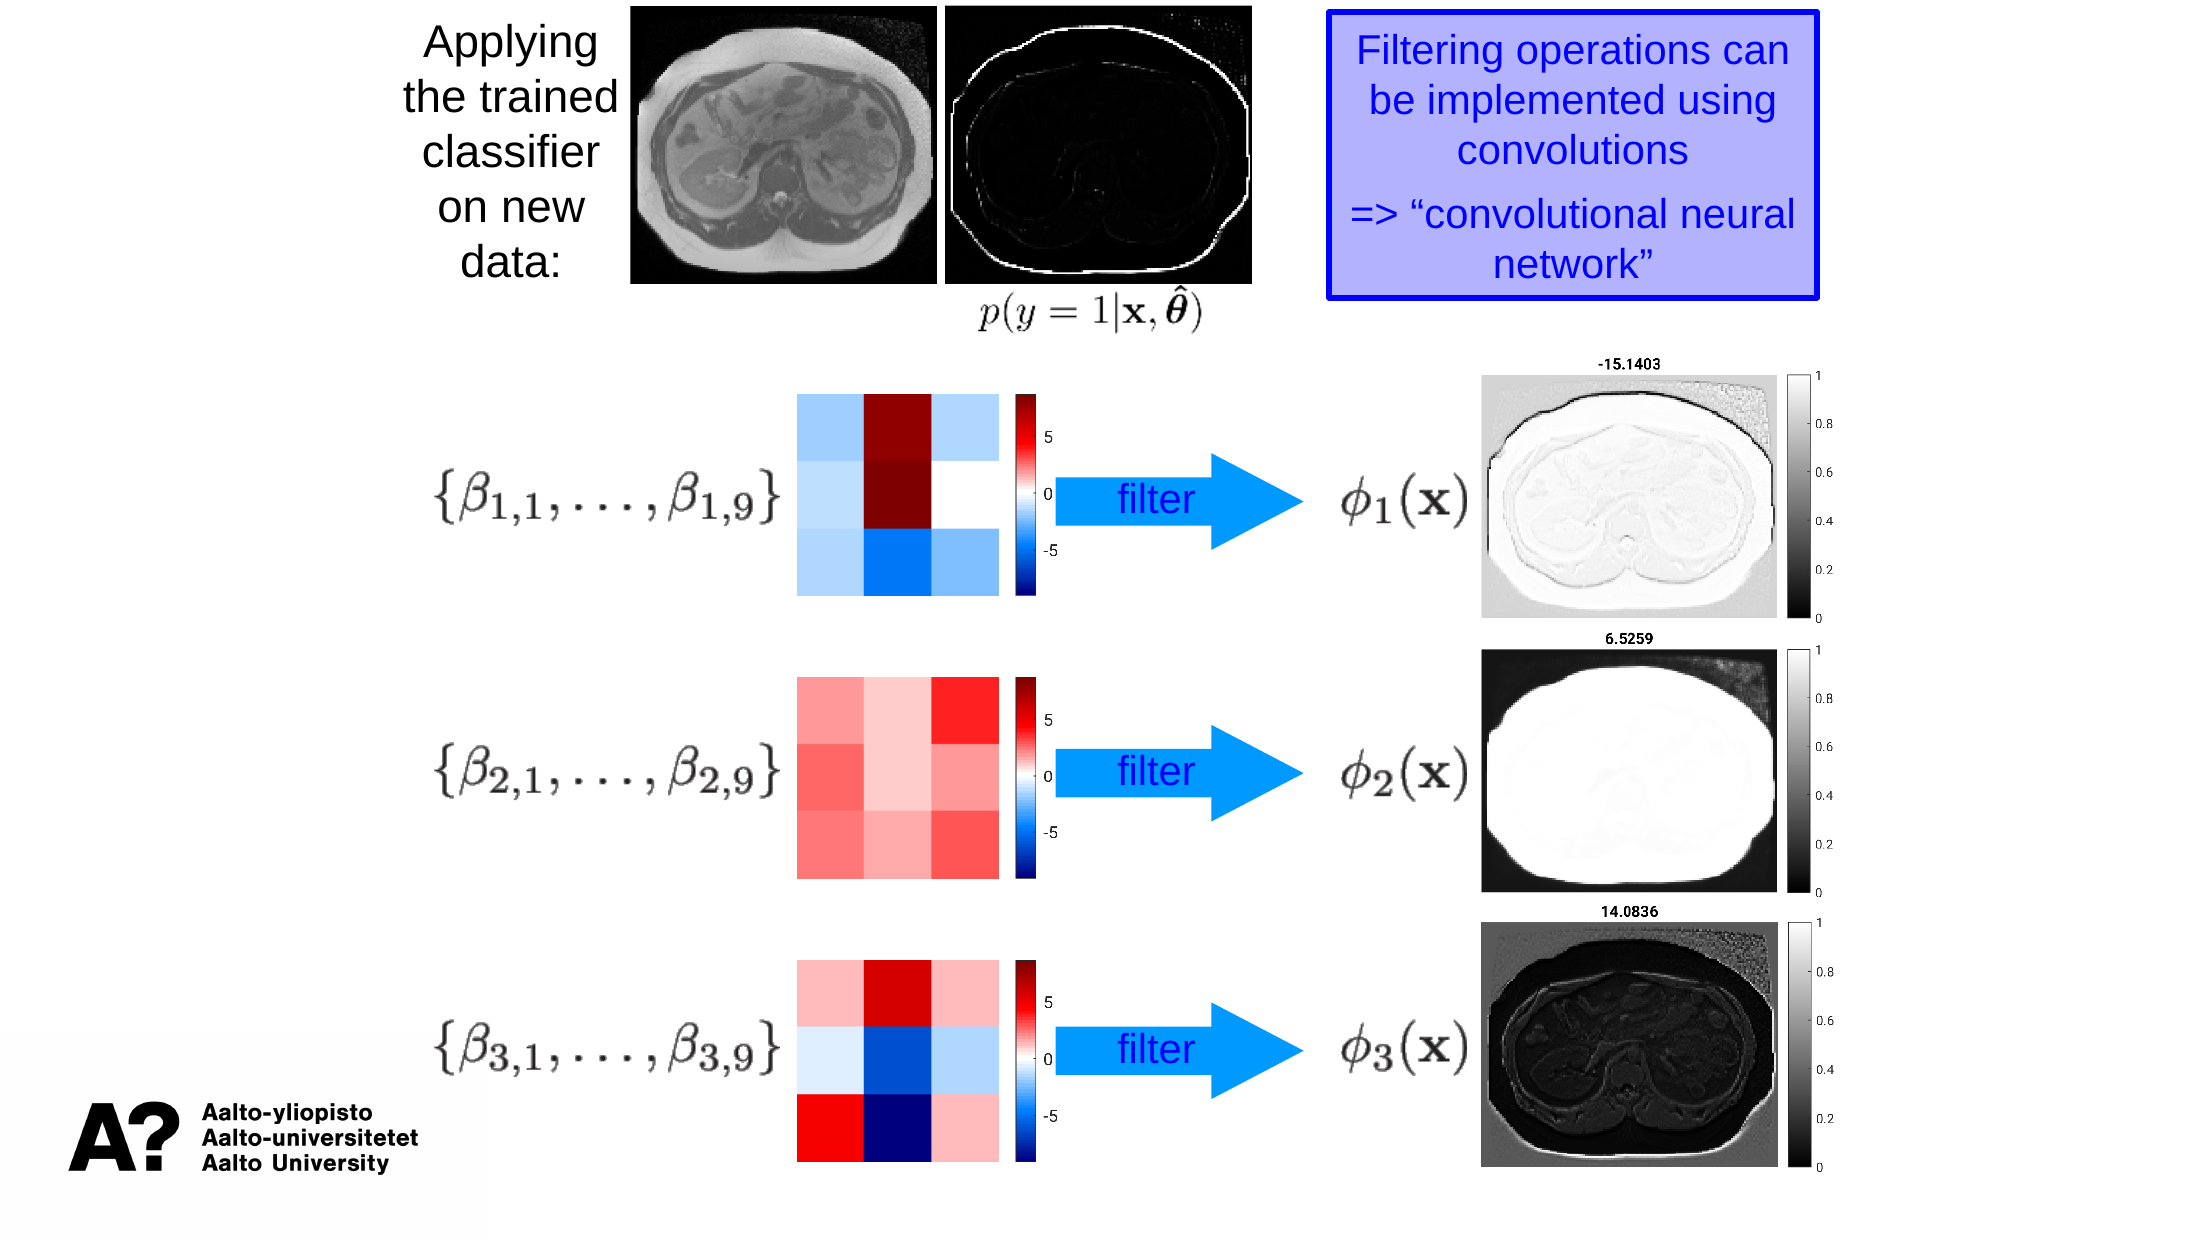

Applying the trained classifier on new data:
Filtering operations can be implemented using convolutions
=> “convolutional neural network”
# XX
filter
filter
filter